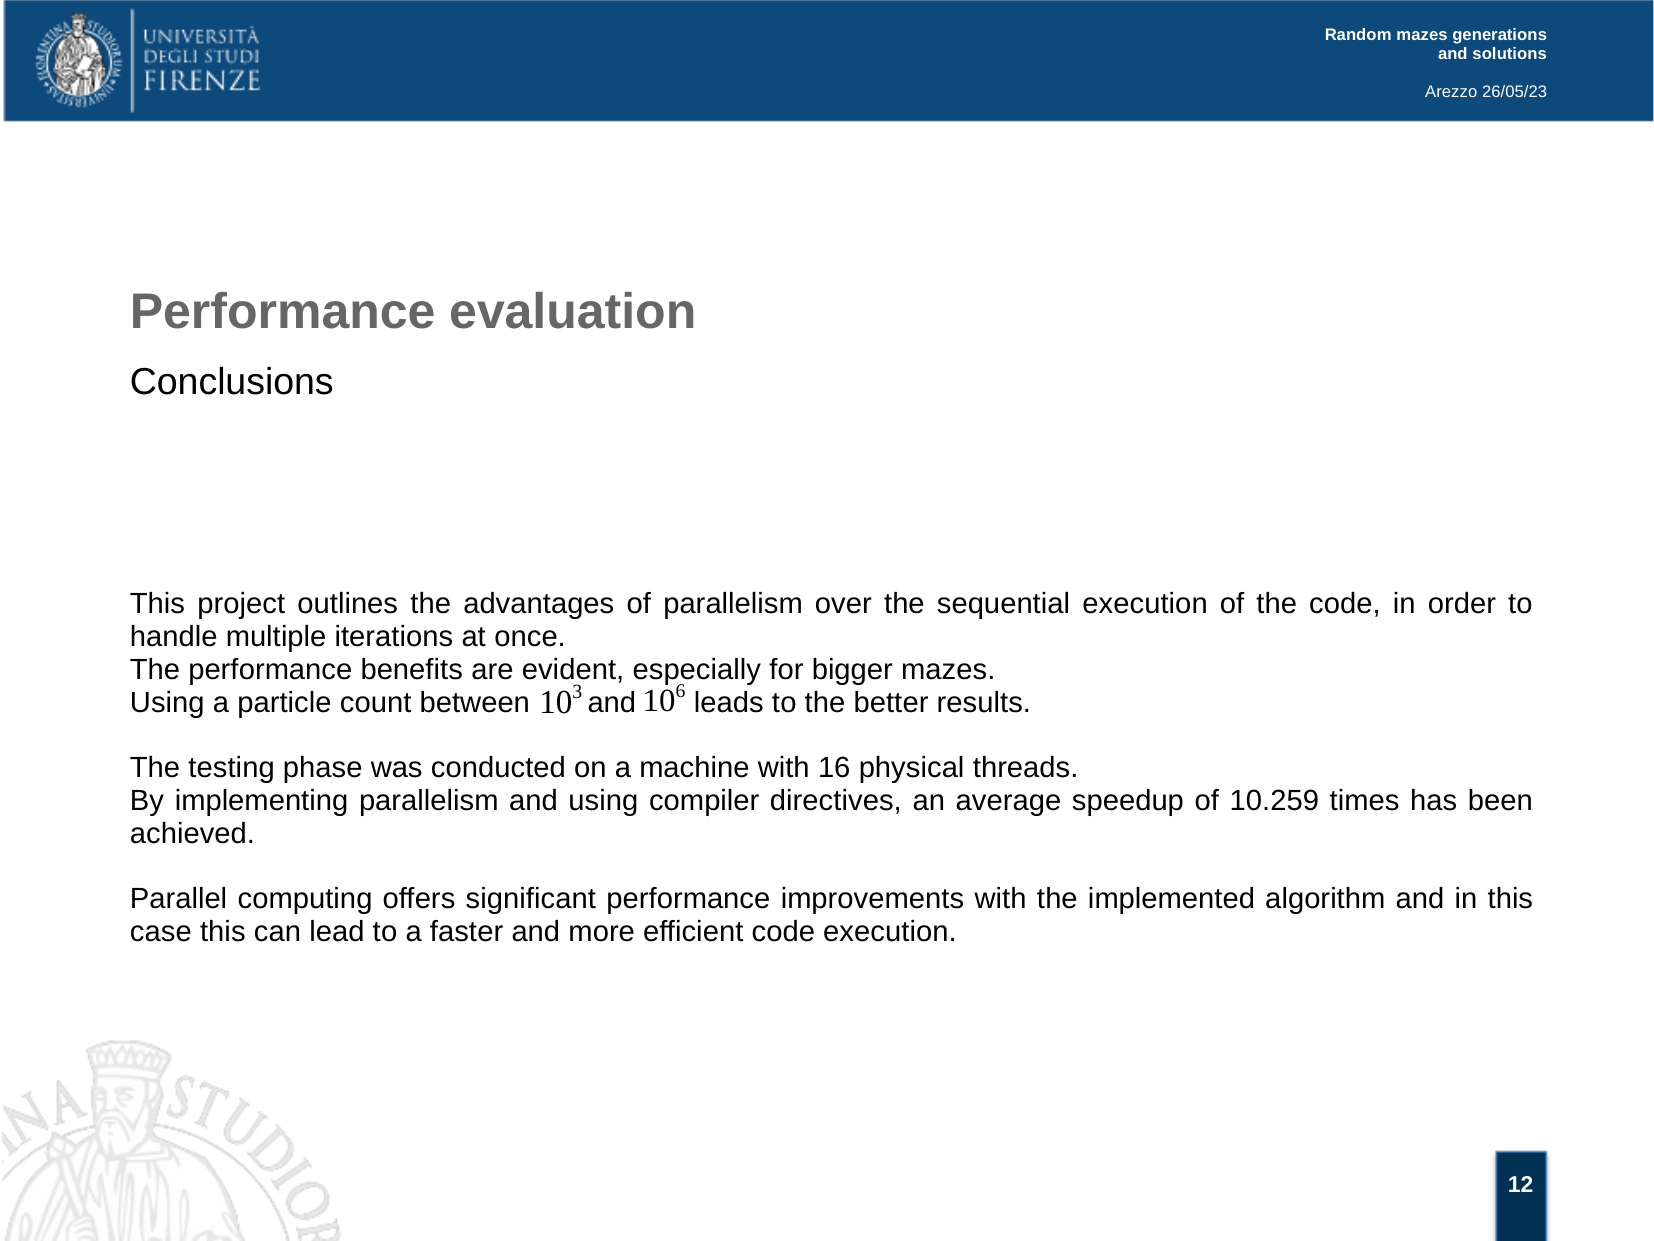

Random mazes generations
and solutions
Arezzo 26/05/23
Performance evaluation
Conclusions
This project outlines the advantages of parallelism over the sequential execution of the code, in order to handle multiple iterations at once.
The performance benefits are evident, especially for bigger mazes.
Using a particle count between and leads to the better results.
The testing phase was conducted on a machine with 16 physical threads.
By implementing parallelism and using compiler directives, an average speedup of 10.259 times has been achieved.
Parallel computing offers significant performance improvements with the implemented algorithm and in this case this can lead to a faster and more efficient code execution.
12